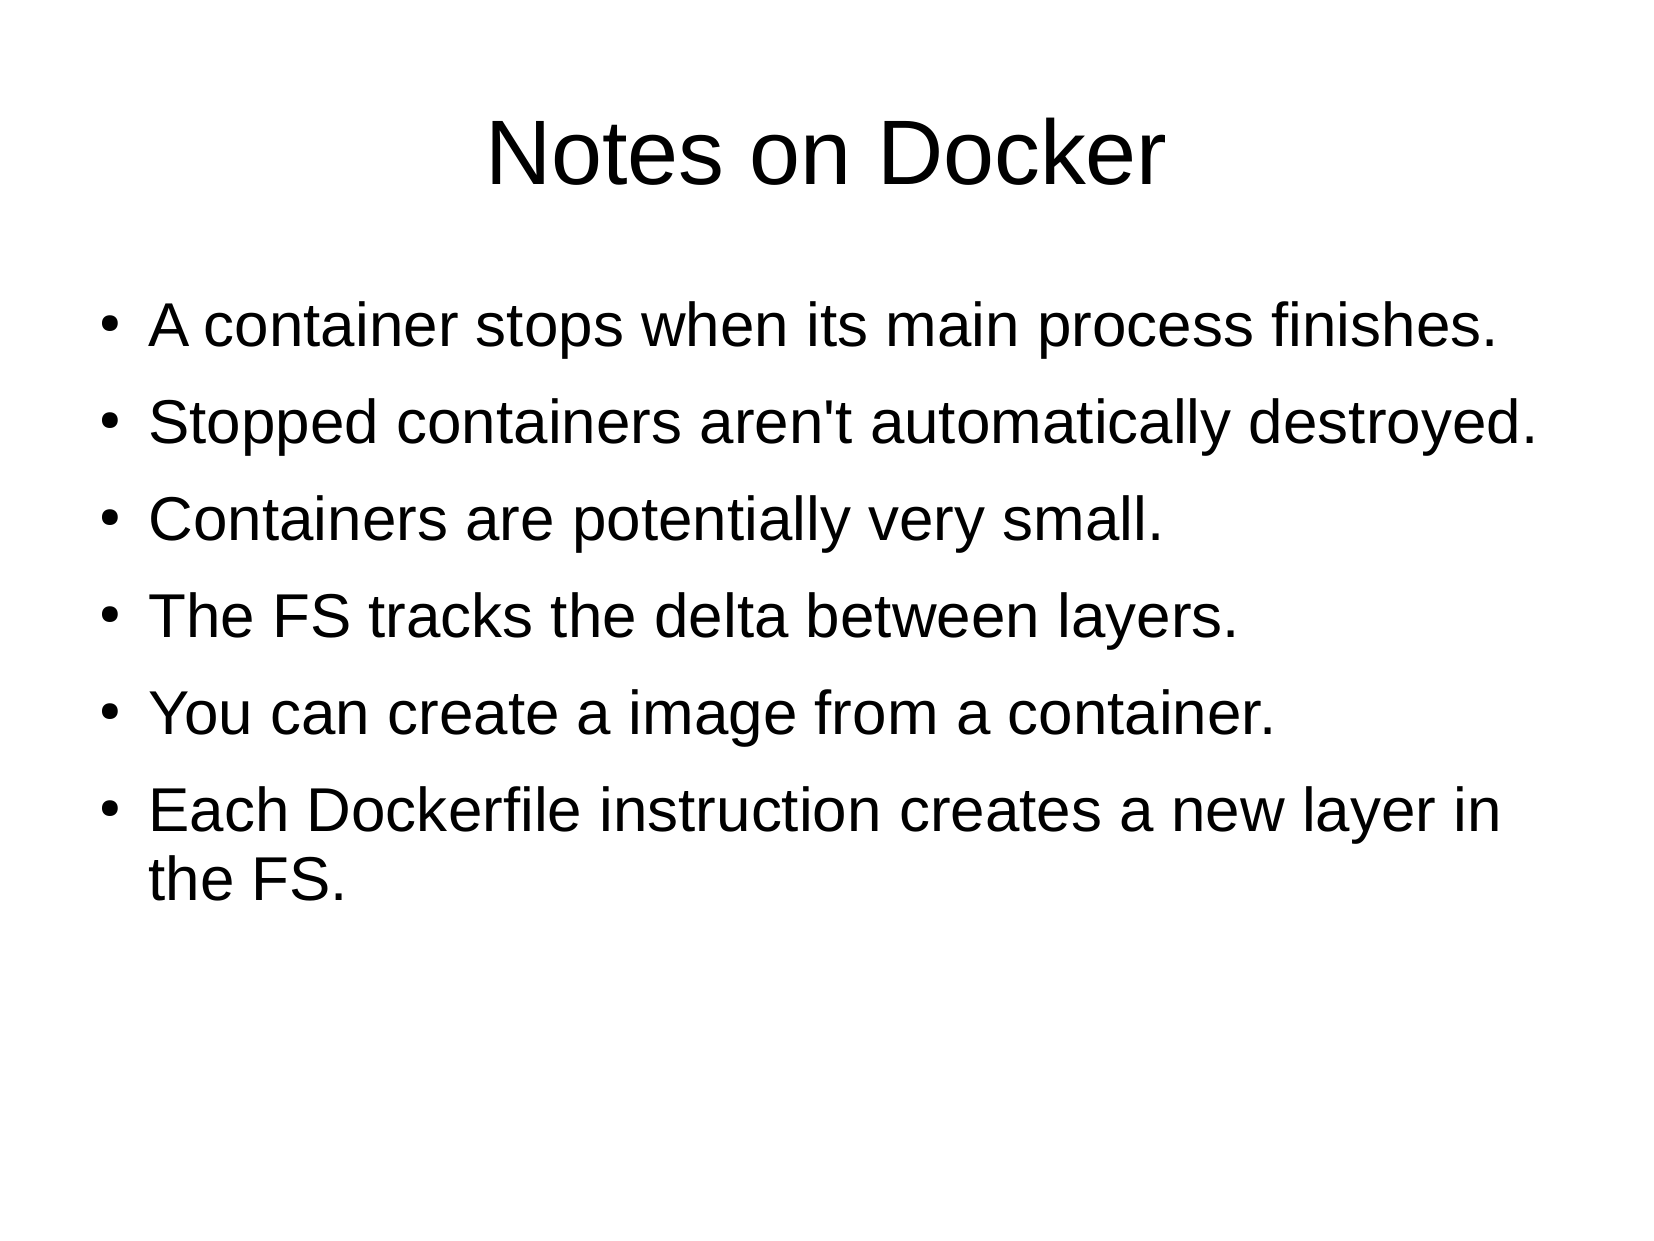

# Notes on Docker
A container stops when its main process finishes.
Stopped containers aren't automatically destroyed.
Containers are potentially very small.
The FS tracks the delta between layers.
You can create a image from a container.
Each Dockerfile instruction creates a new layer in the FS.